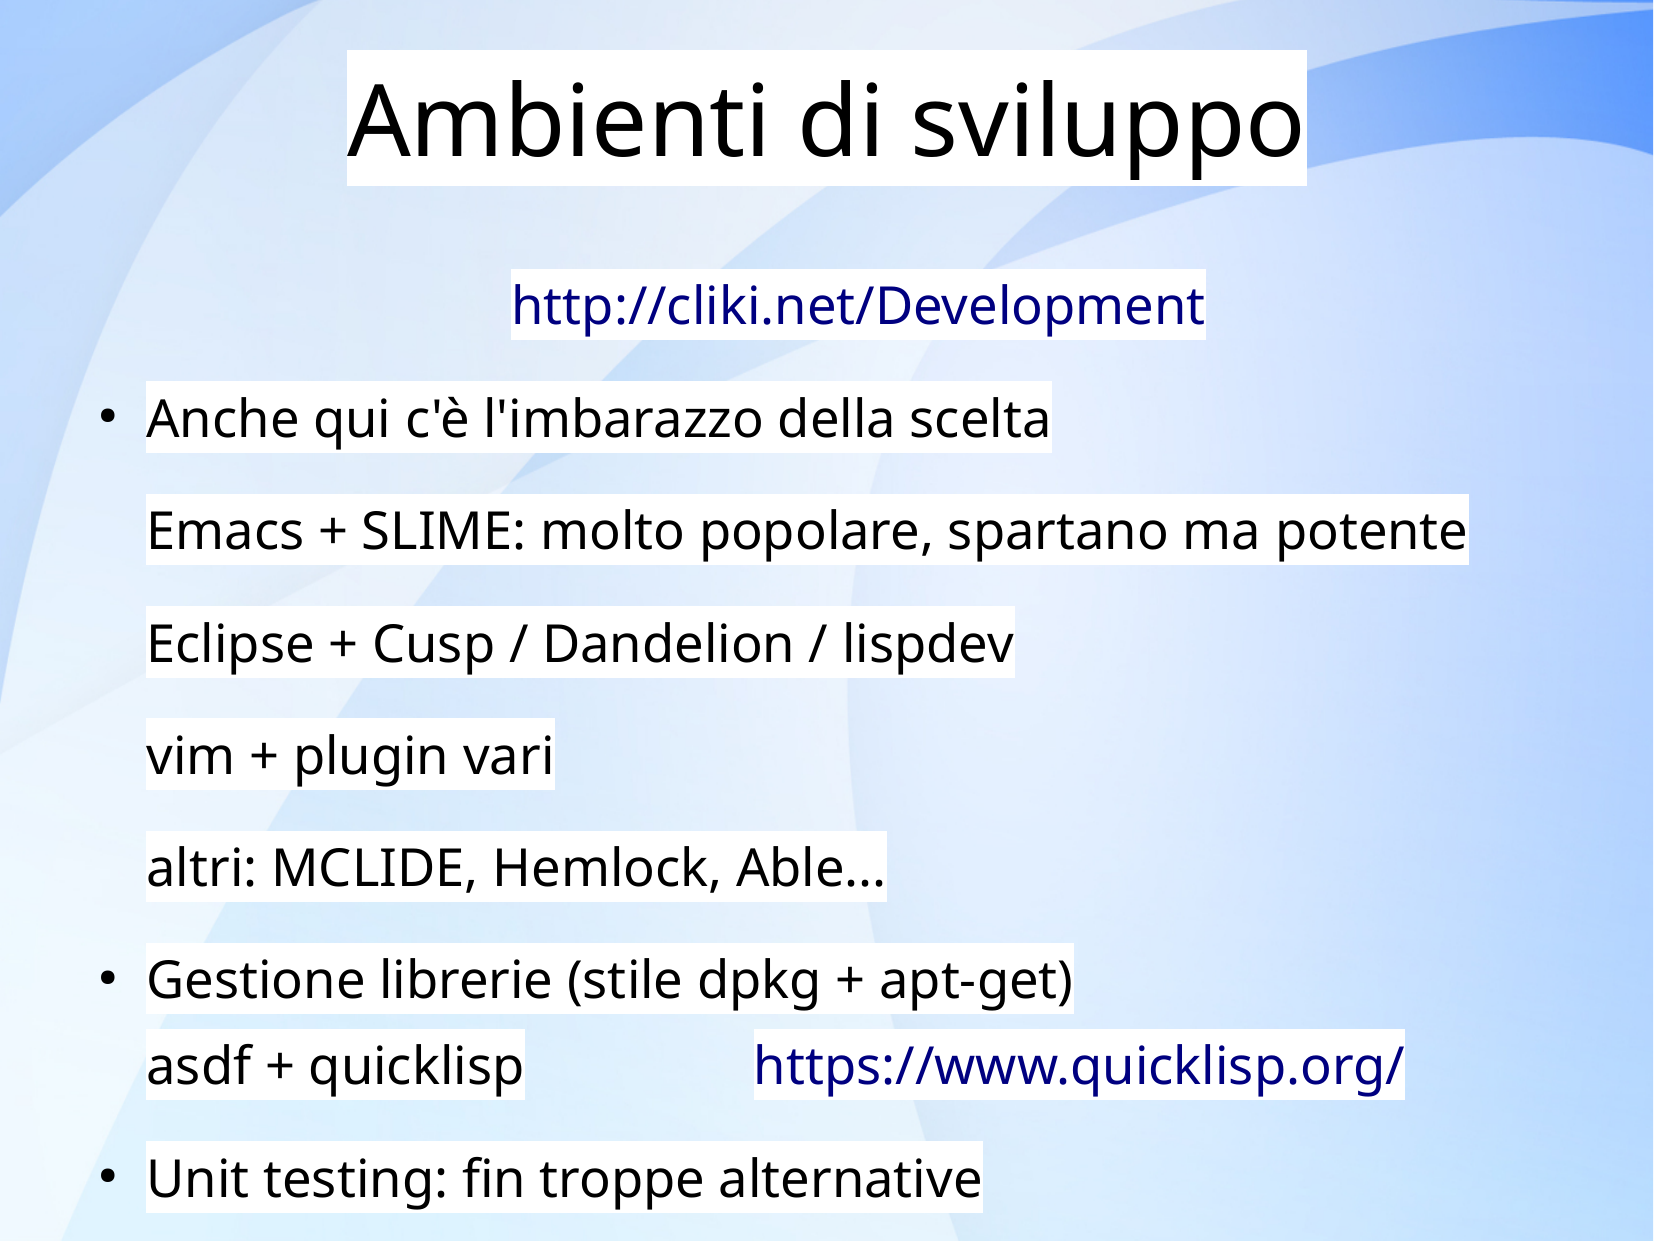

# Ambienti di sviluppo
http://cliki.net/Development
Anche qui c'è l'imbarazzo della scelta
Emacs + SLIME: molto popolare, spartano ma potente
Eclipse + Cusp / Dandelion / lispdev
vim + plugin vari
altri: MCLIDE, Hemlock, Able...
Gestione librerie (stile dpkg + apt-get)
asdf + quicklisp				https://www.quicklisp.org/
Unit testing: fin troppe alternative